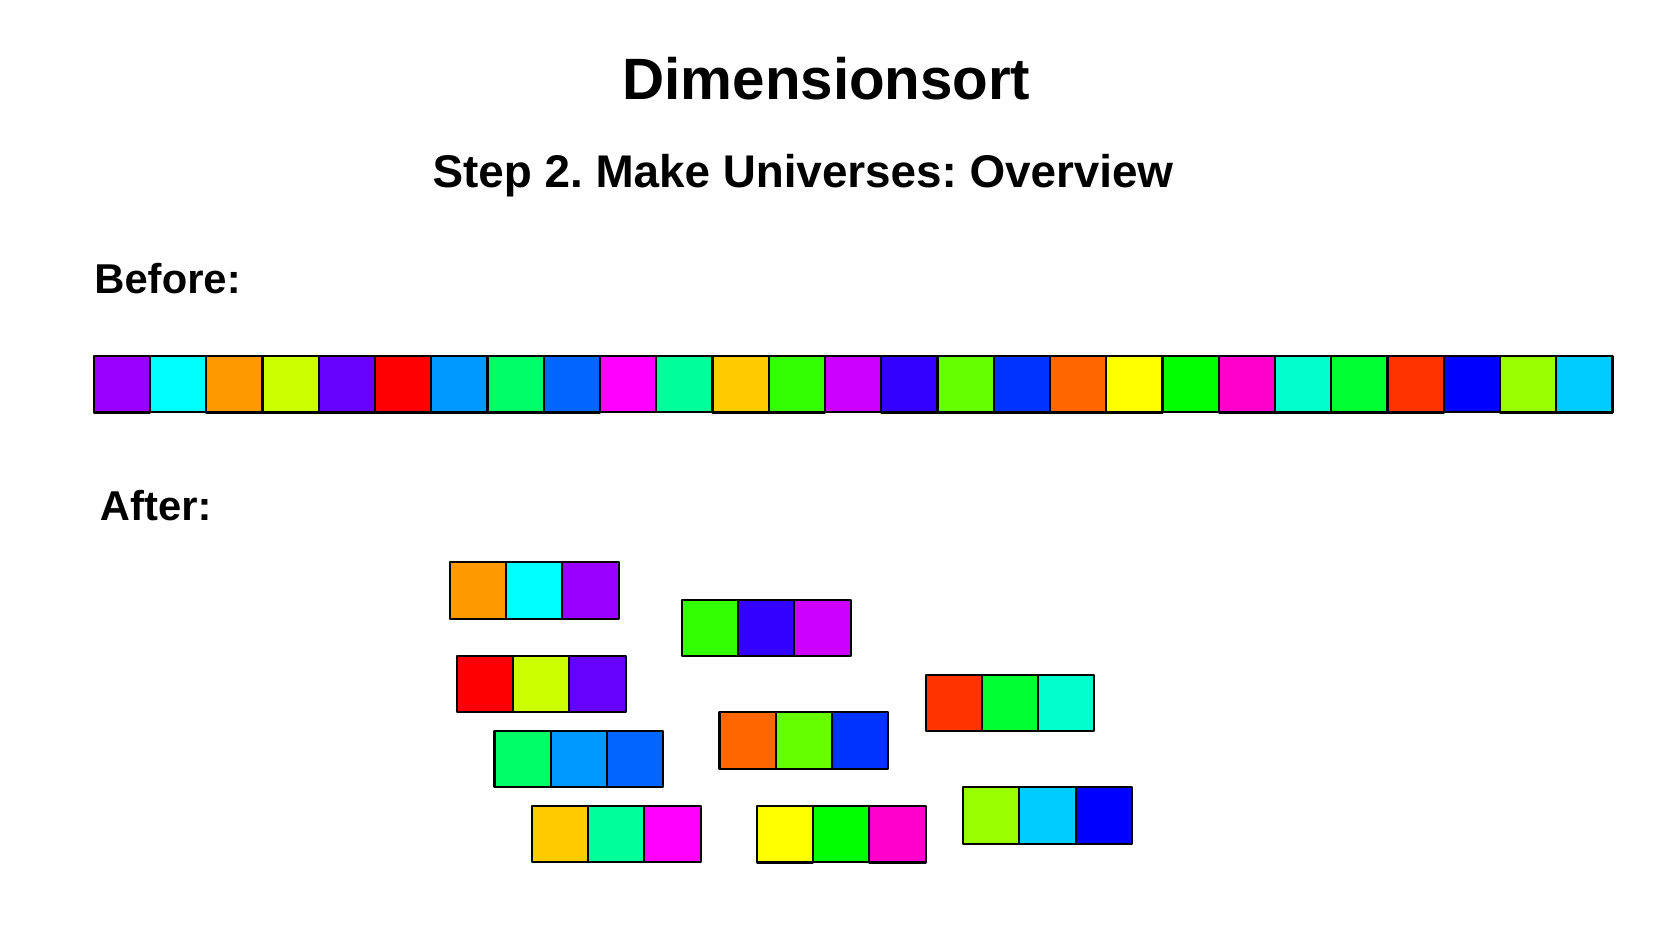

# Dimensionsort
Step 2. Make Universes: Overview
Before:
After: